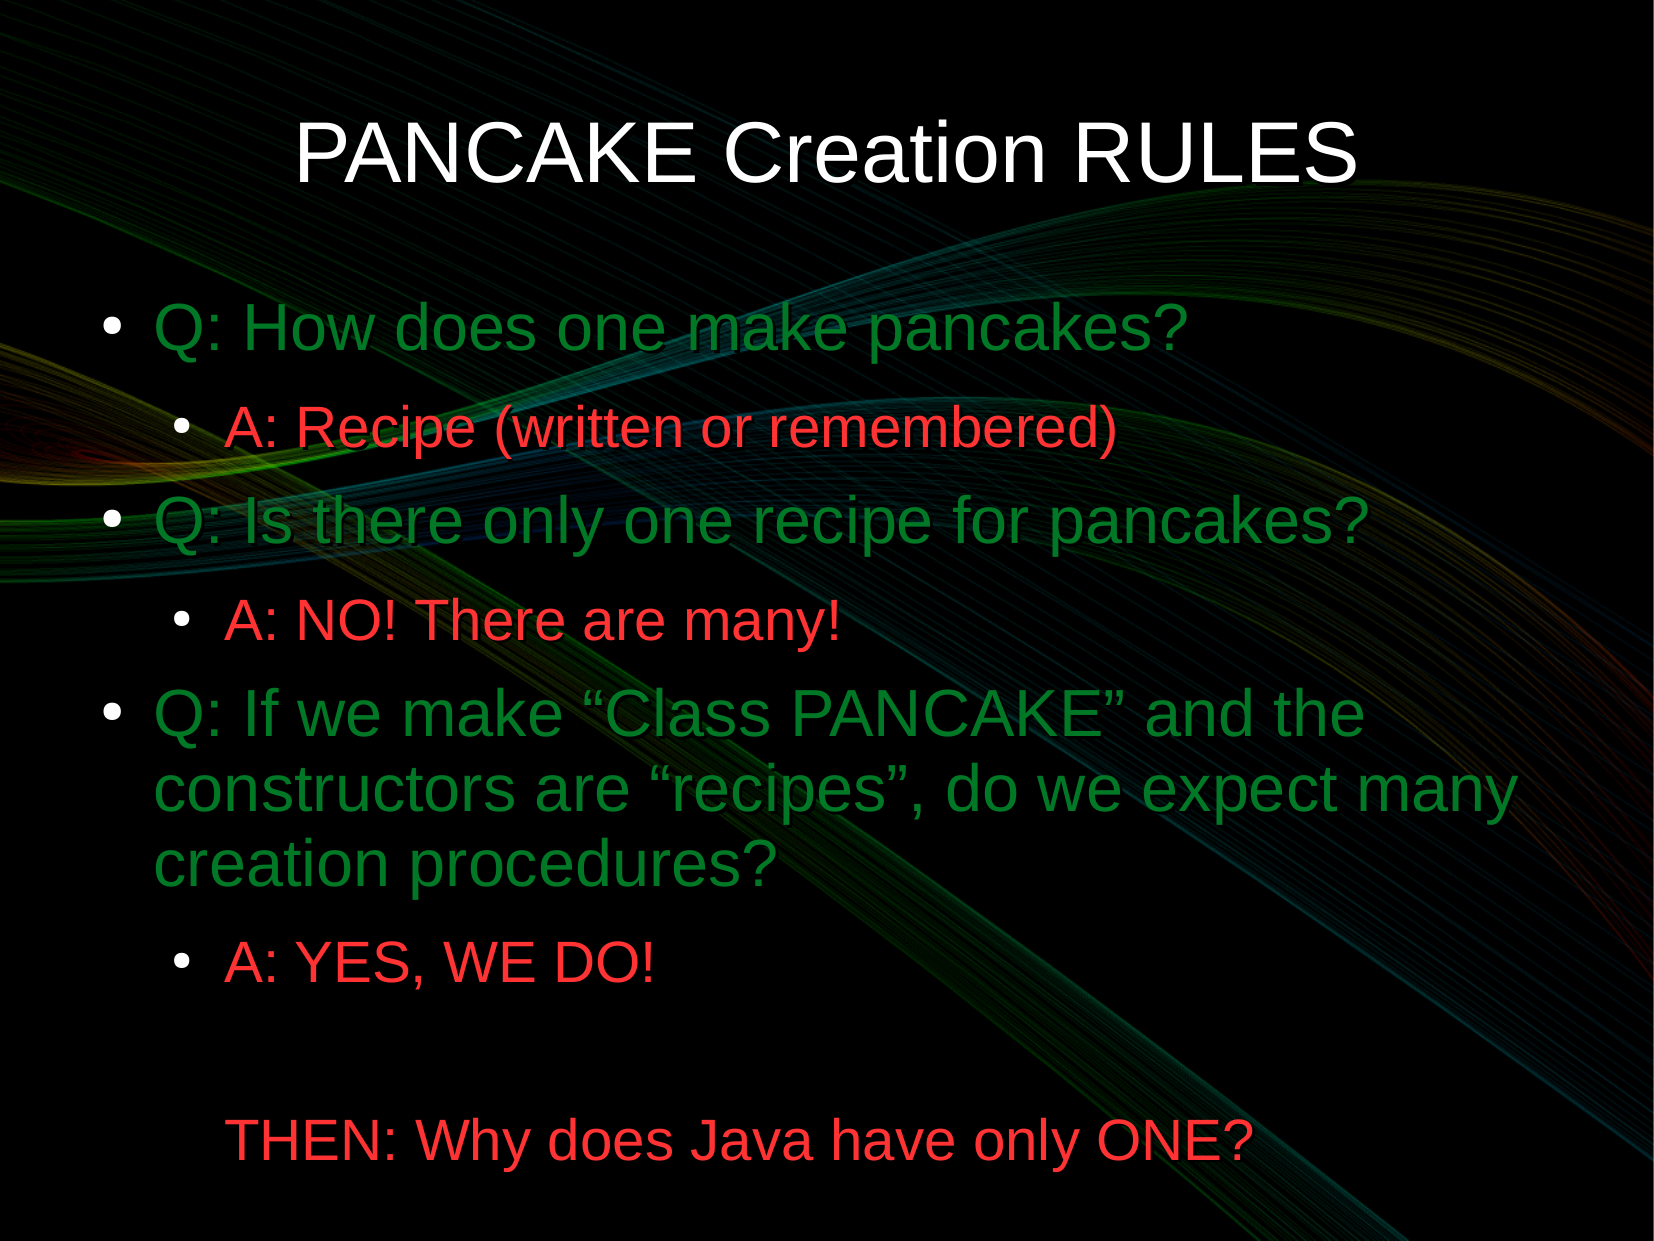

# PANCAKE Creation RULES
Q: How does one make pancakes?
A: Recipe (written or remembered)
Q: Is there only one recipe for pancakes?
A: NO! There are many!
Q: If we make “Class PANCAKE” and the constructors are “recipes”, do we expect many creation procedures?
A: YES, WE DO!
THEN: Why does Java have only ONE?